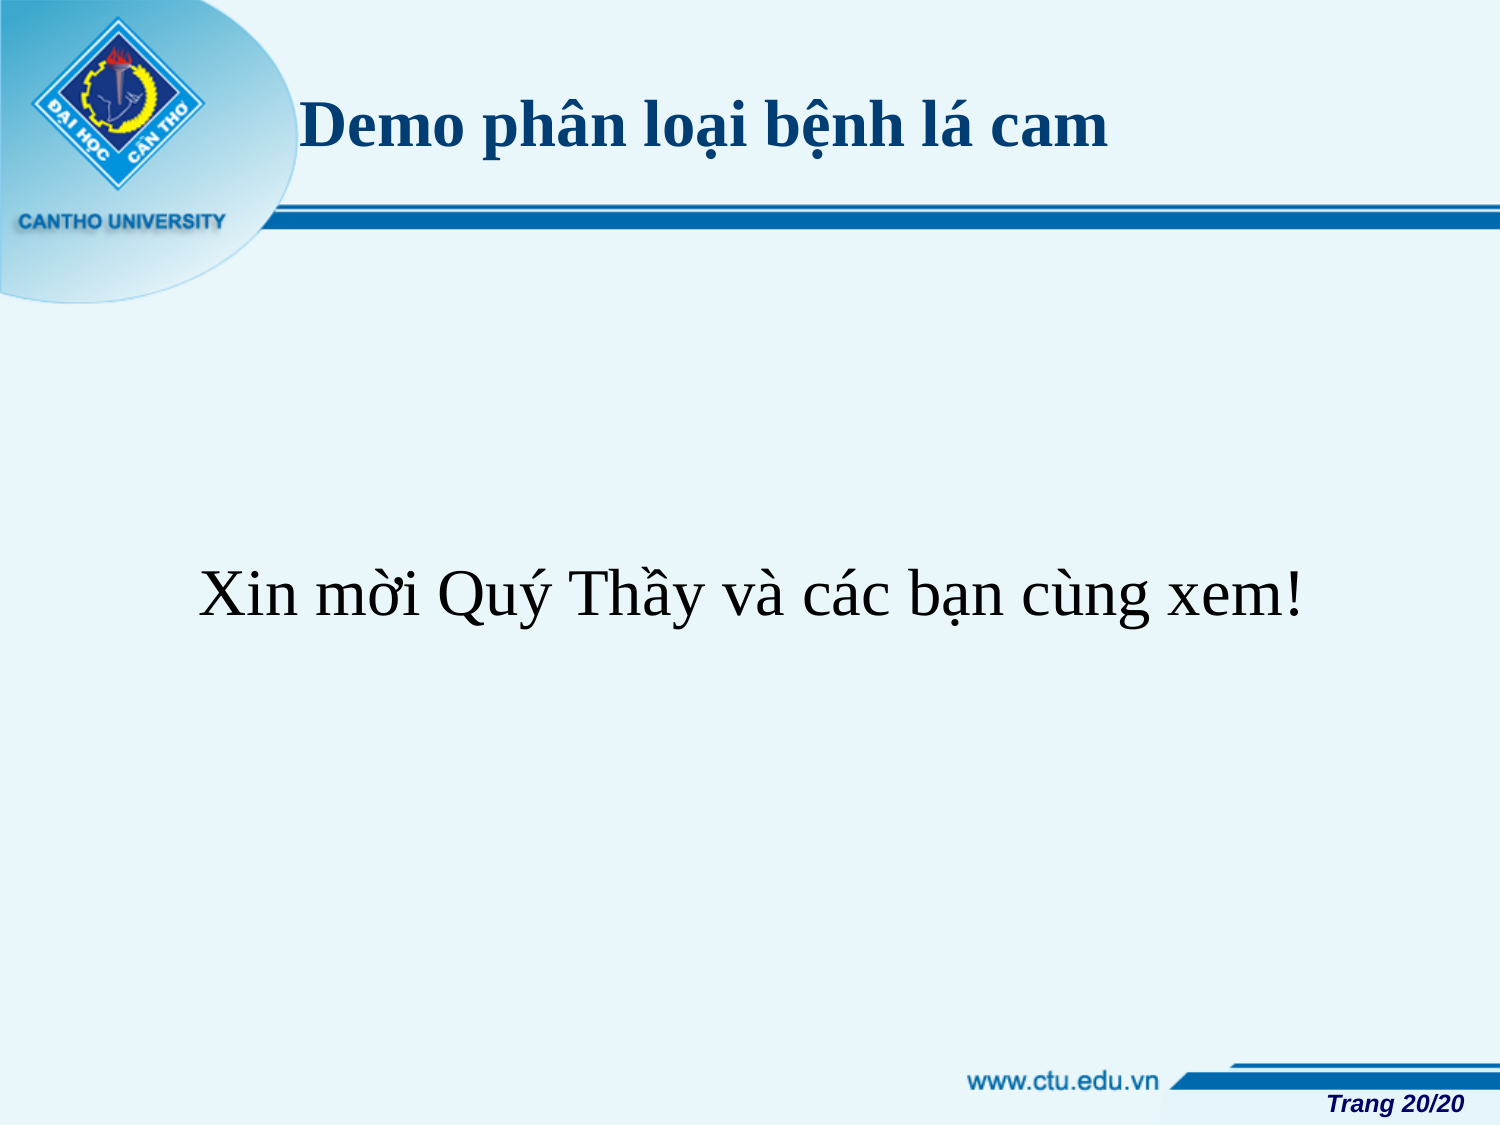

# Demo phân loại bệnh lá cam
Xin mời Quý Thầy và các bạn cùng xem!
Trang 20/20